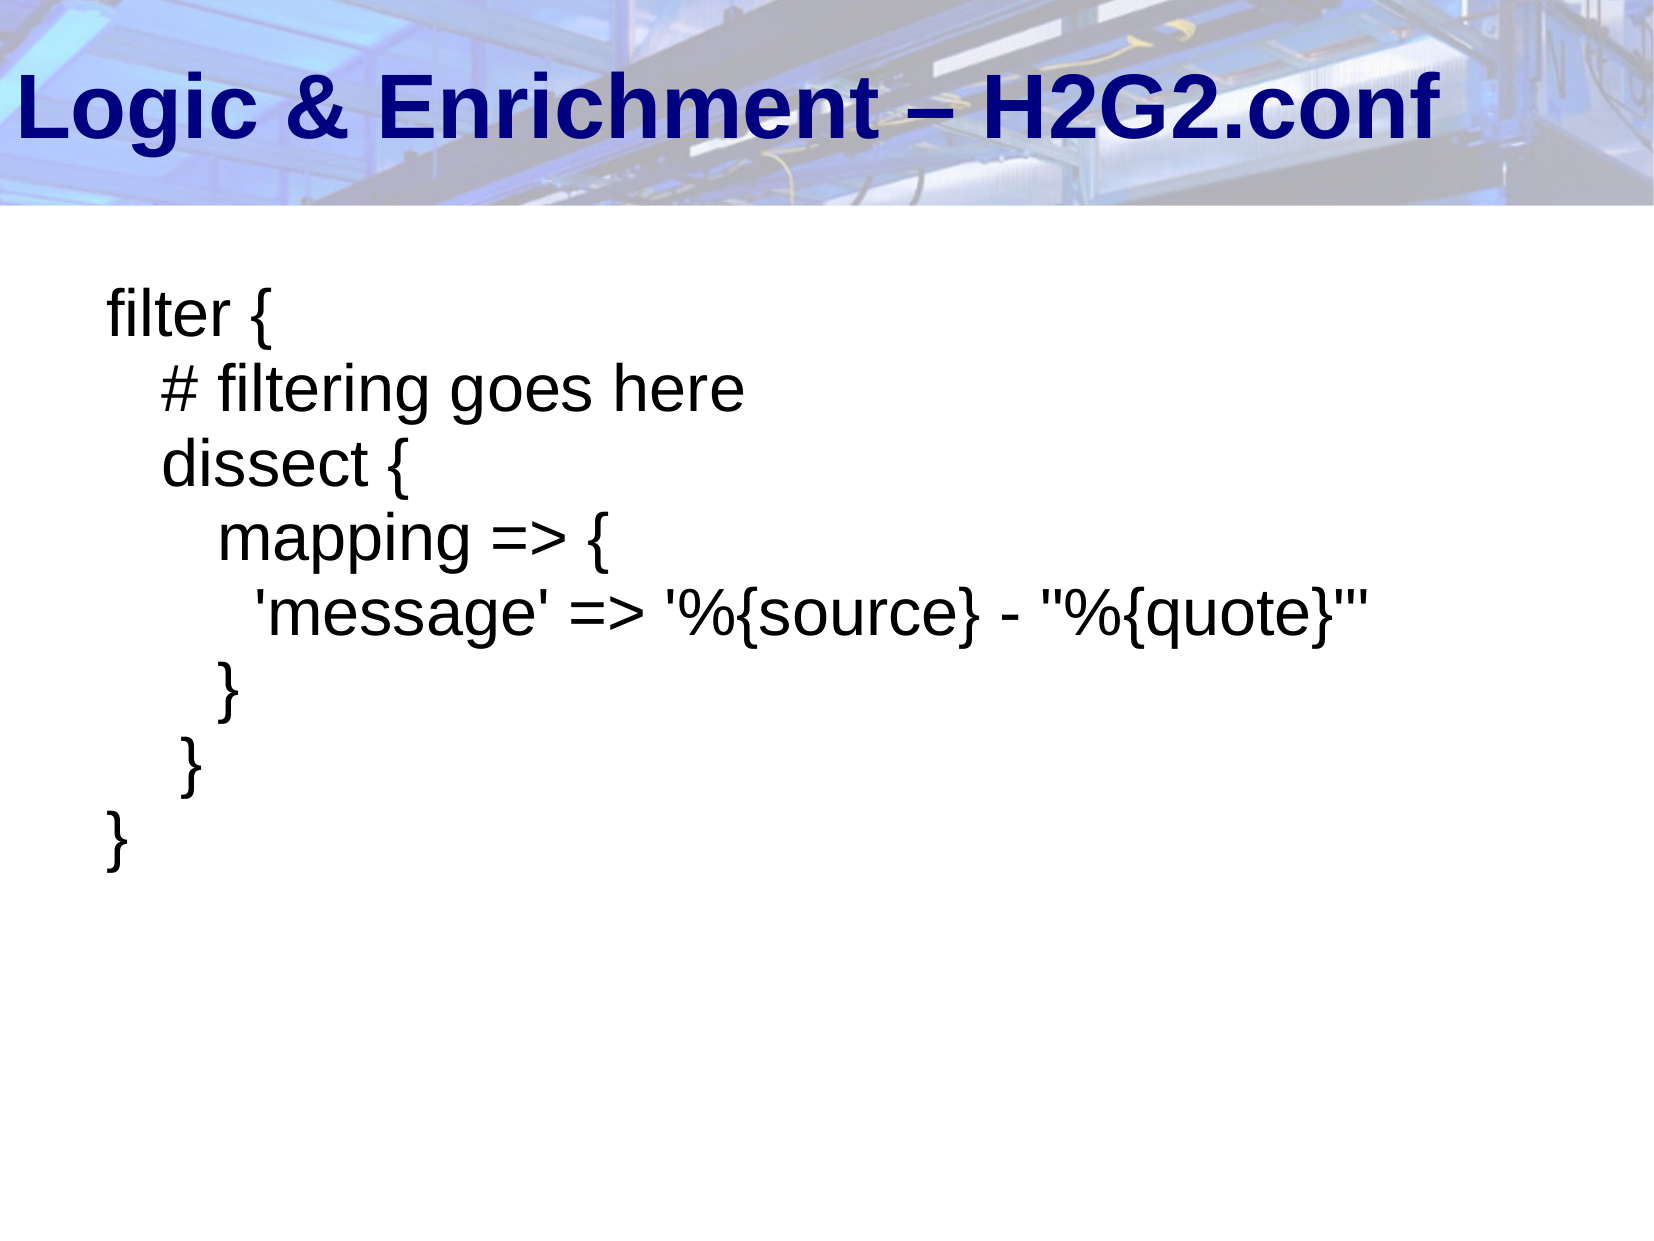

# Logic & Enrichment – H2G2.conf
filter {
 # filtering goes here
 dissect {
 mapping => {
 'message' => '%{source} - "%{quote}"'
 }
 }
}